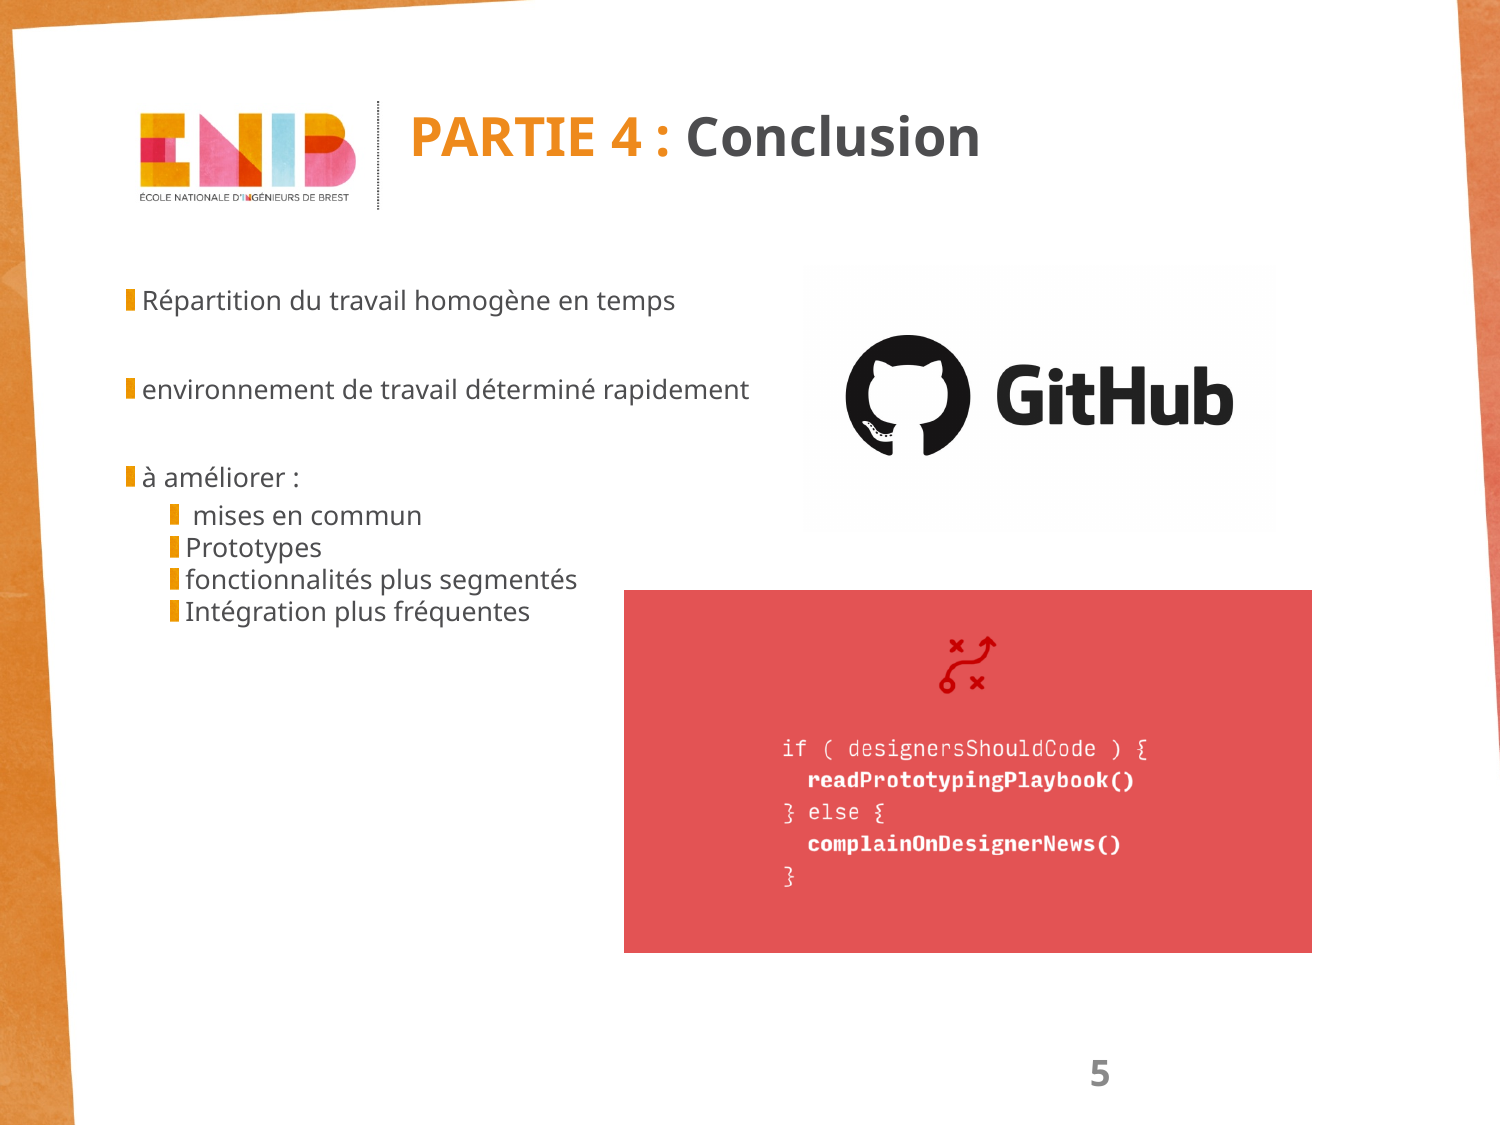

# PARTIE 4 : Conclusion
Répartition du travail homogène en temps
environnement de travail déterminé rapidement
à améliorer :
 mises en commun
Prototypes
fonctionnalités plus segmentés
Intégration plus fréquentes